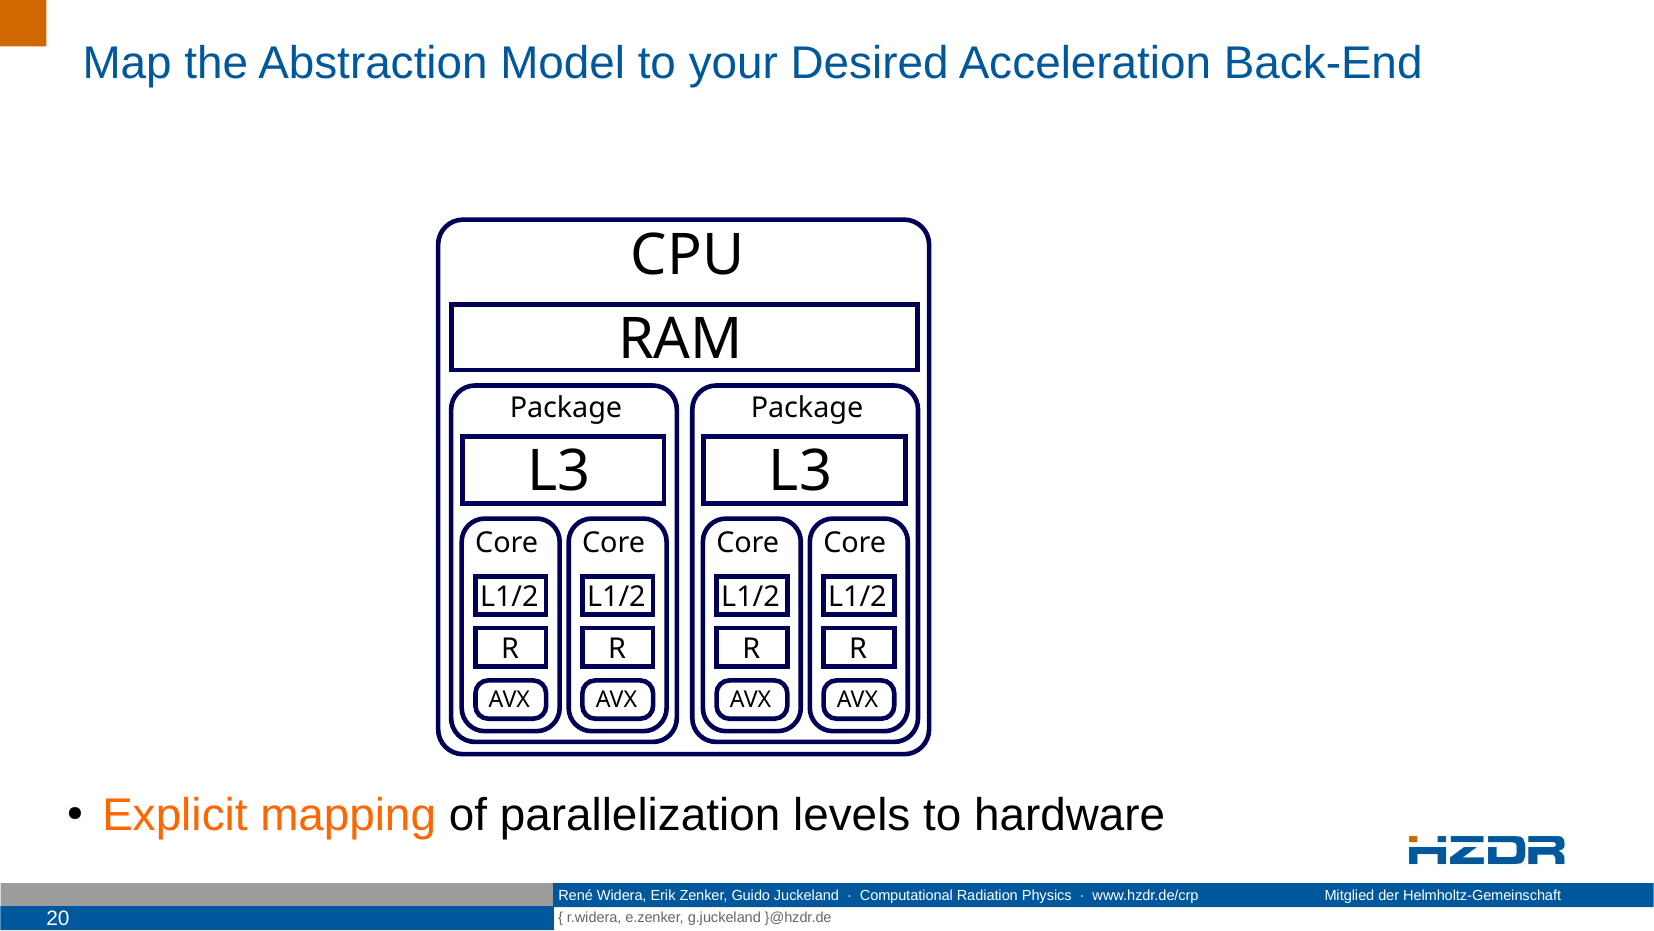

# Map the Abstraction Model to your Desired Acceleration Back-End
Explicit mapping of parallelization levels to hardware